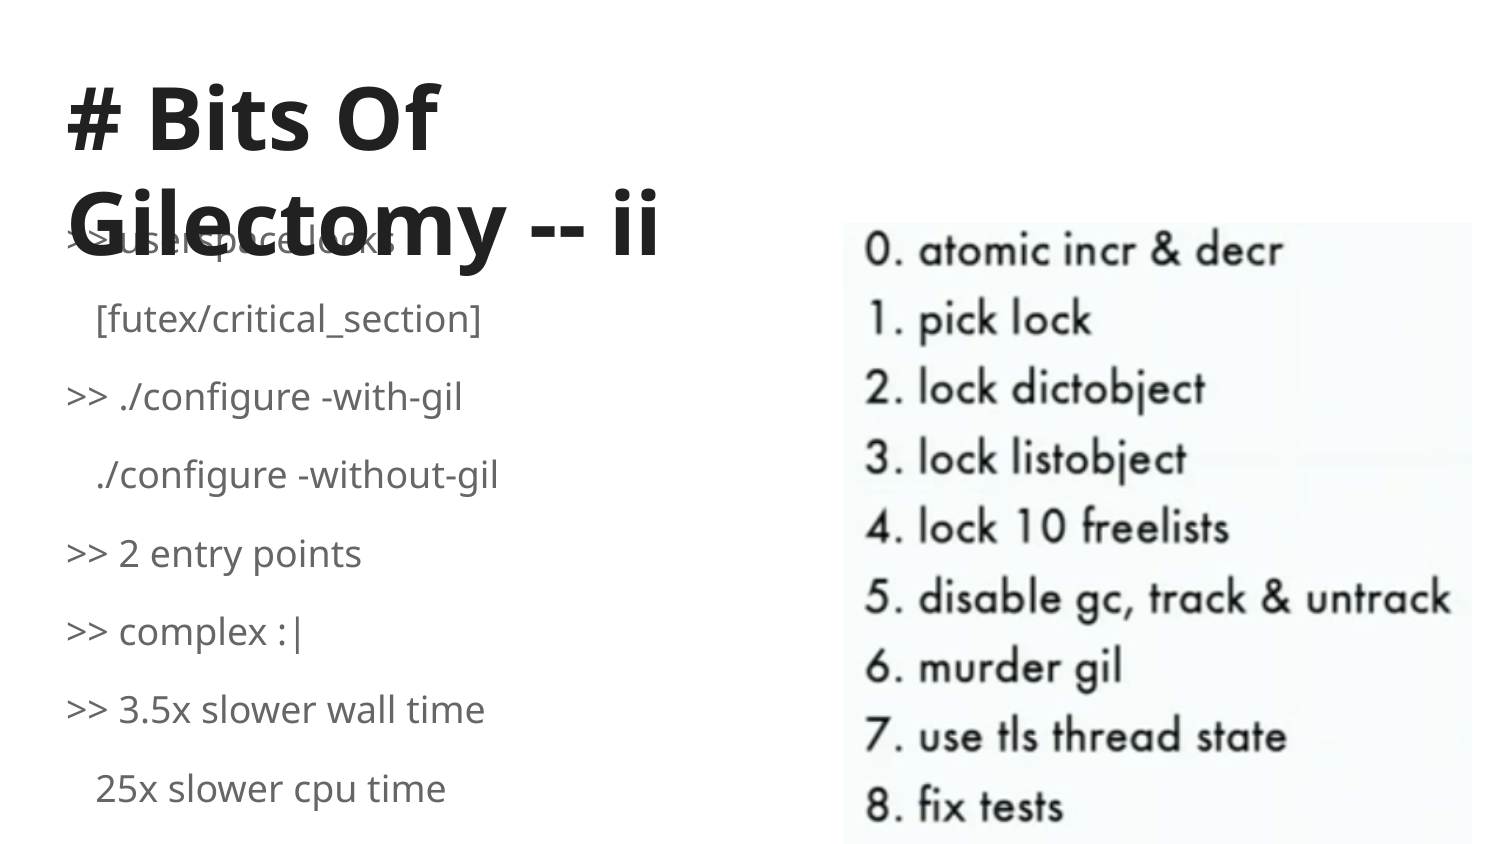

# Bits Of Gilectomy -- ii
# >> userspace locks
 [futex/critical_section]
>> ./configure -with-gil
 ./configure -without-gil
>> 2 entry points
>> complex :|
>> 3.5x slower wall time
 25x slower cpu time